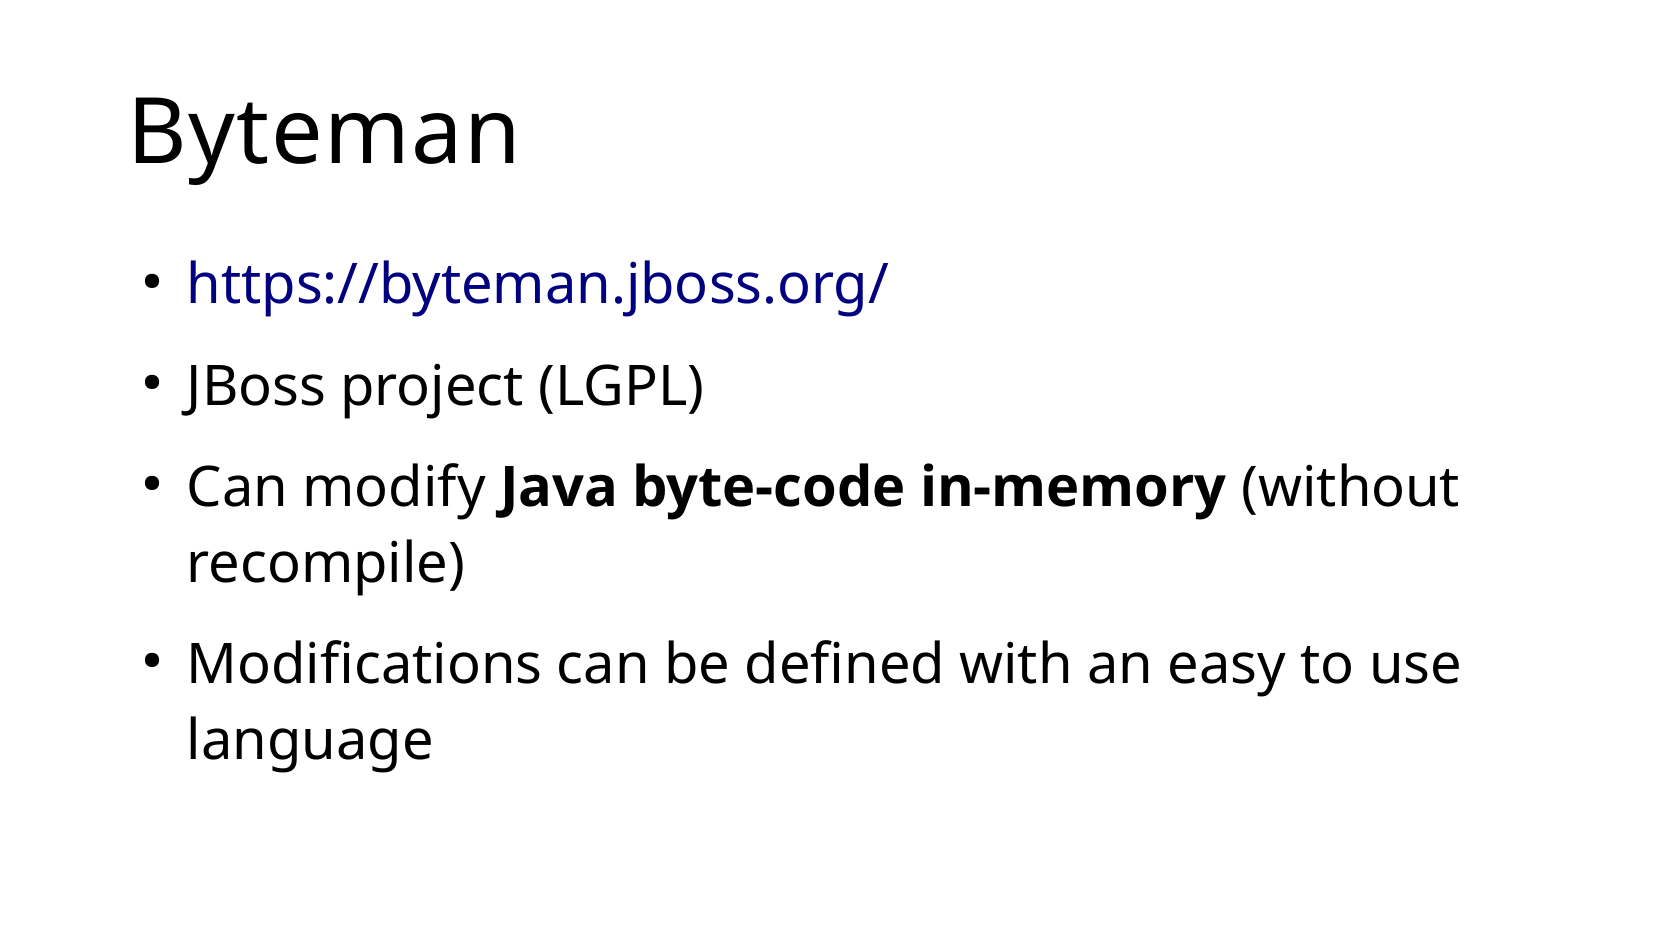

# Byteman
https://byteman.jboss.org/
JBoss project (LGPL)
Can modify Java byte-code in-memory (without recompile)
Modifications can be defined with an easy to use language